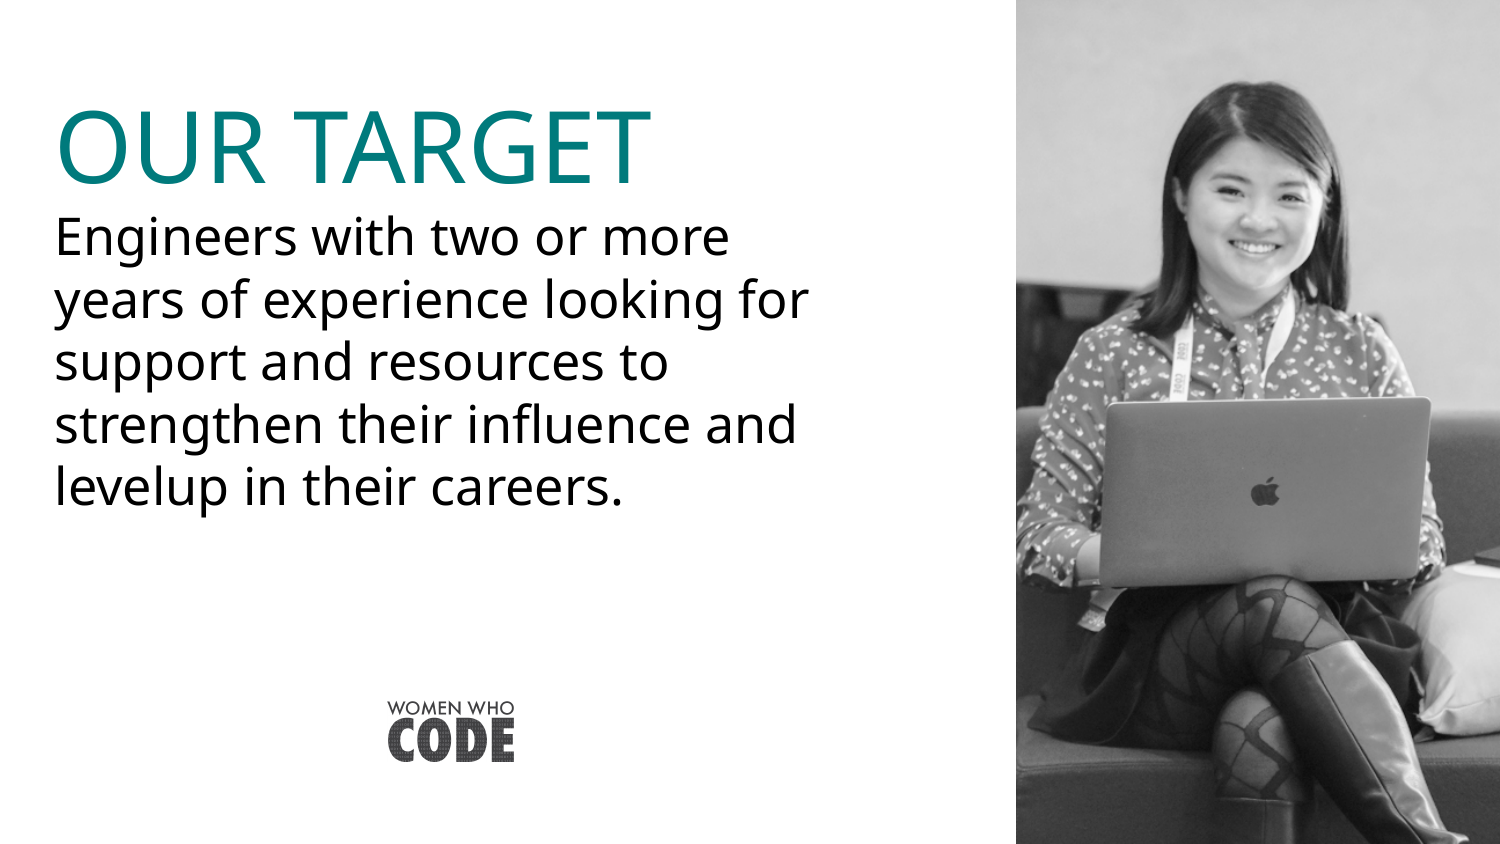

OUR TARGET
Engineers with two or more years of experience looking for support and resources to strengthen their influence and levelup in their careers.